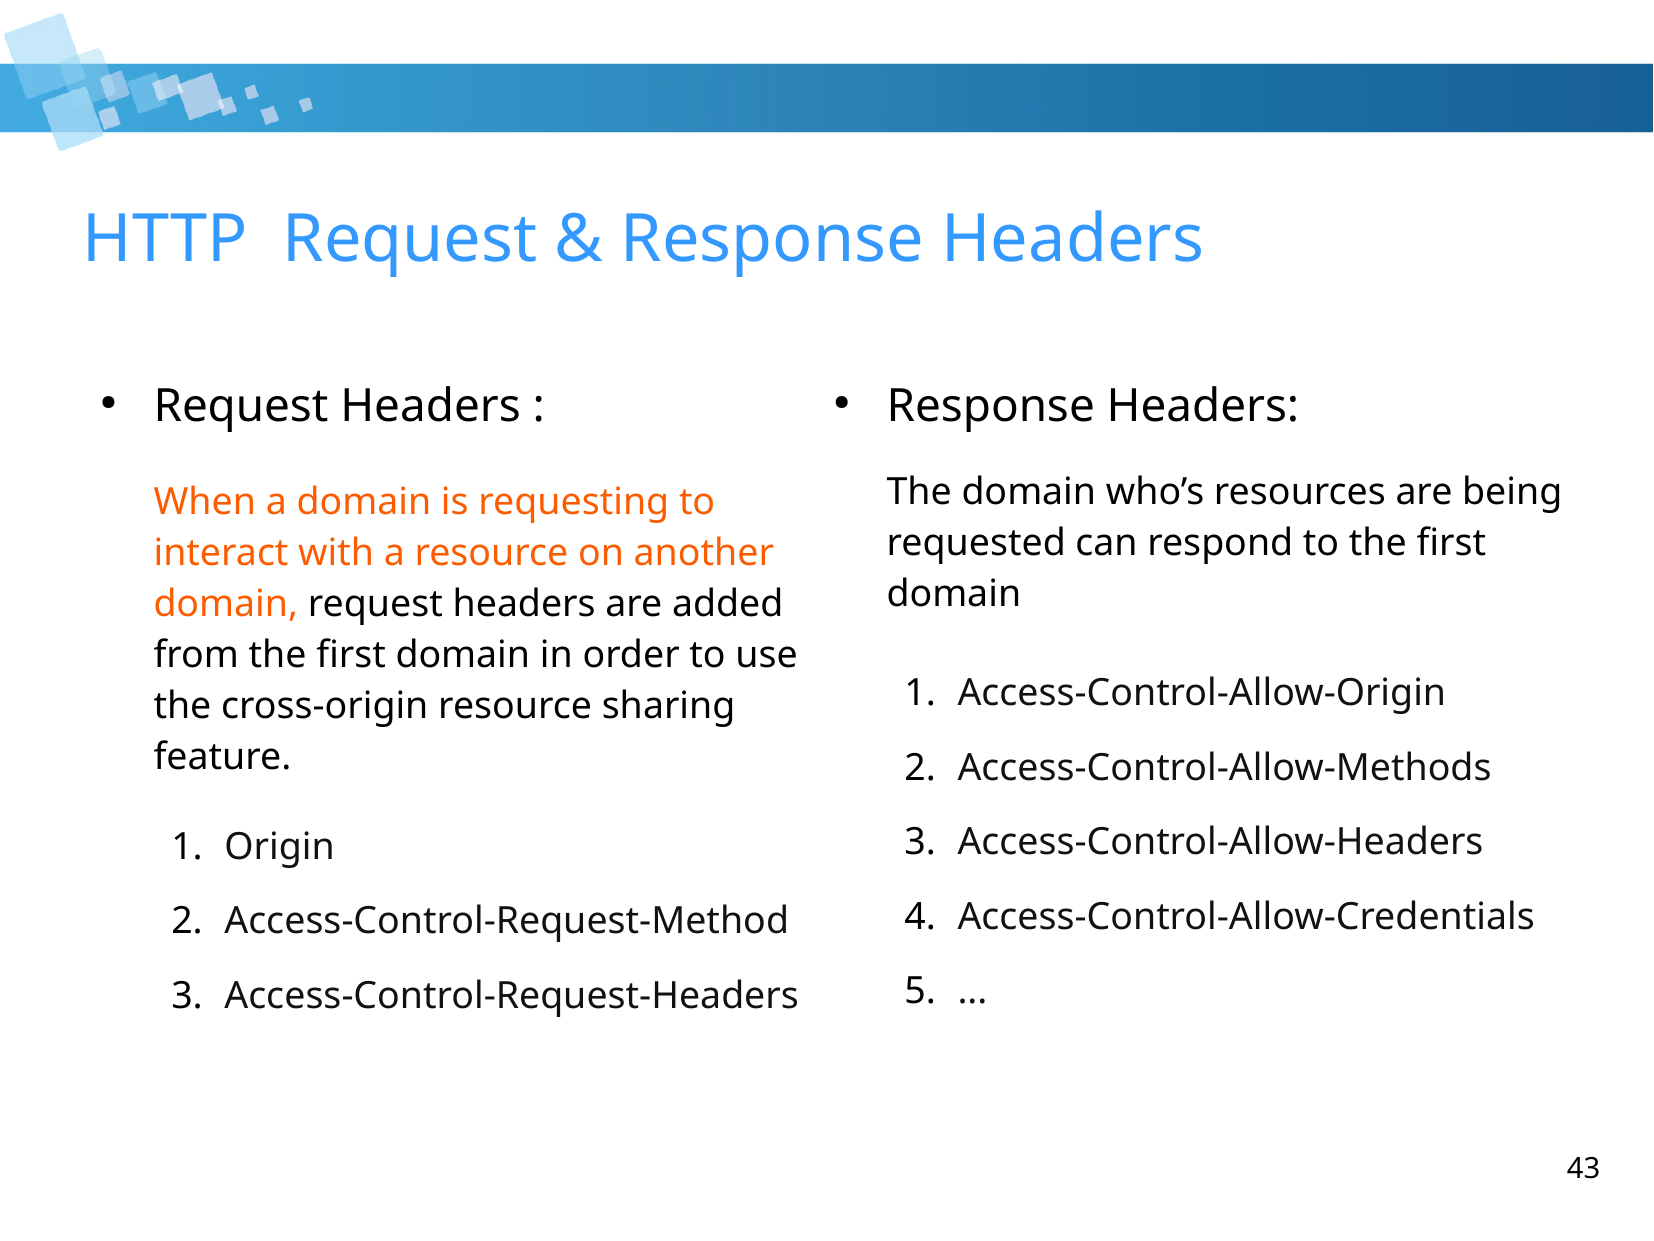

# HTTP Request & Response Headers
Request Headers :
When a domain is requesting to interact with a resource on another domain, request headers are added from the first domain in order to use the cross-origin resource sharing feature.
Origin
Access-Control-Request-Method
Access-Control-Request-Headers
Response Headers:
The domain who’s resources are being requested can respond to the first domain
Access-Control-Allow-Origin
Access-Control-Allow-Methods
Access-Control-Allow-Headers
Access-Control-Allow-Credentials
...
43